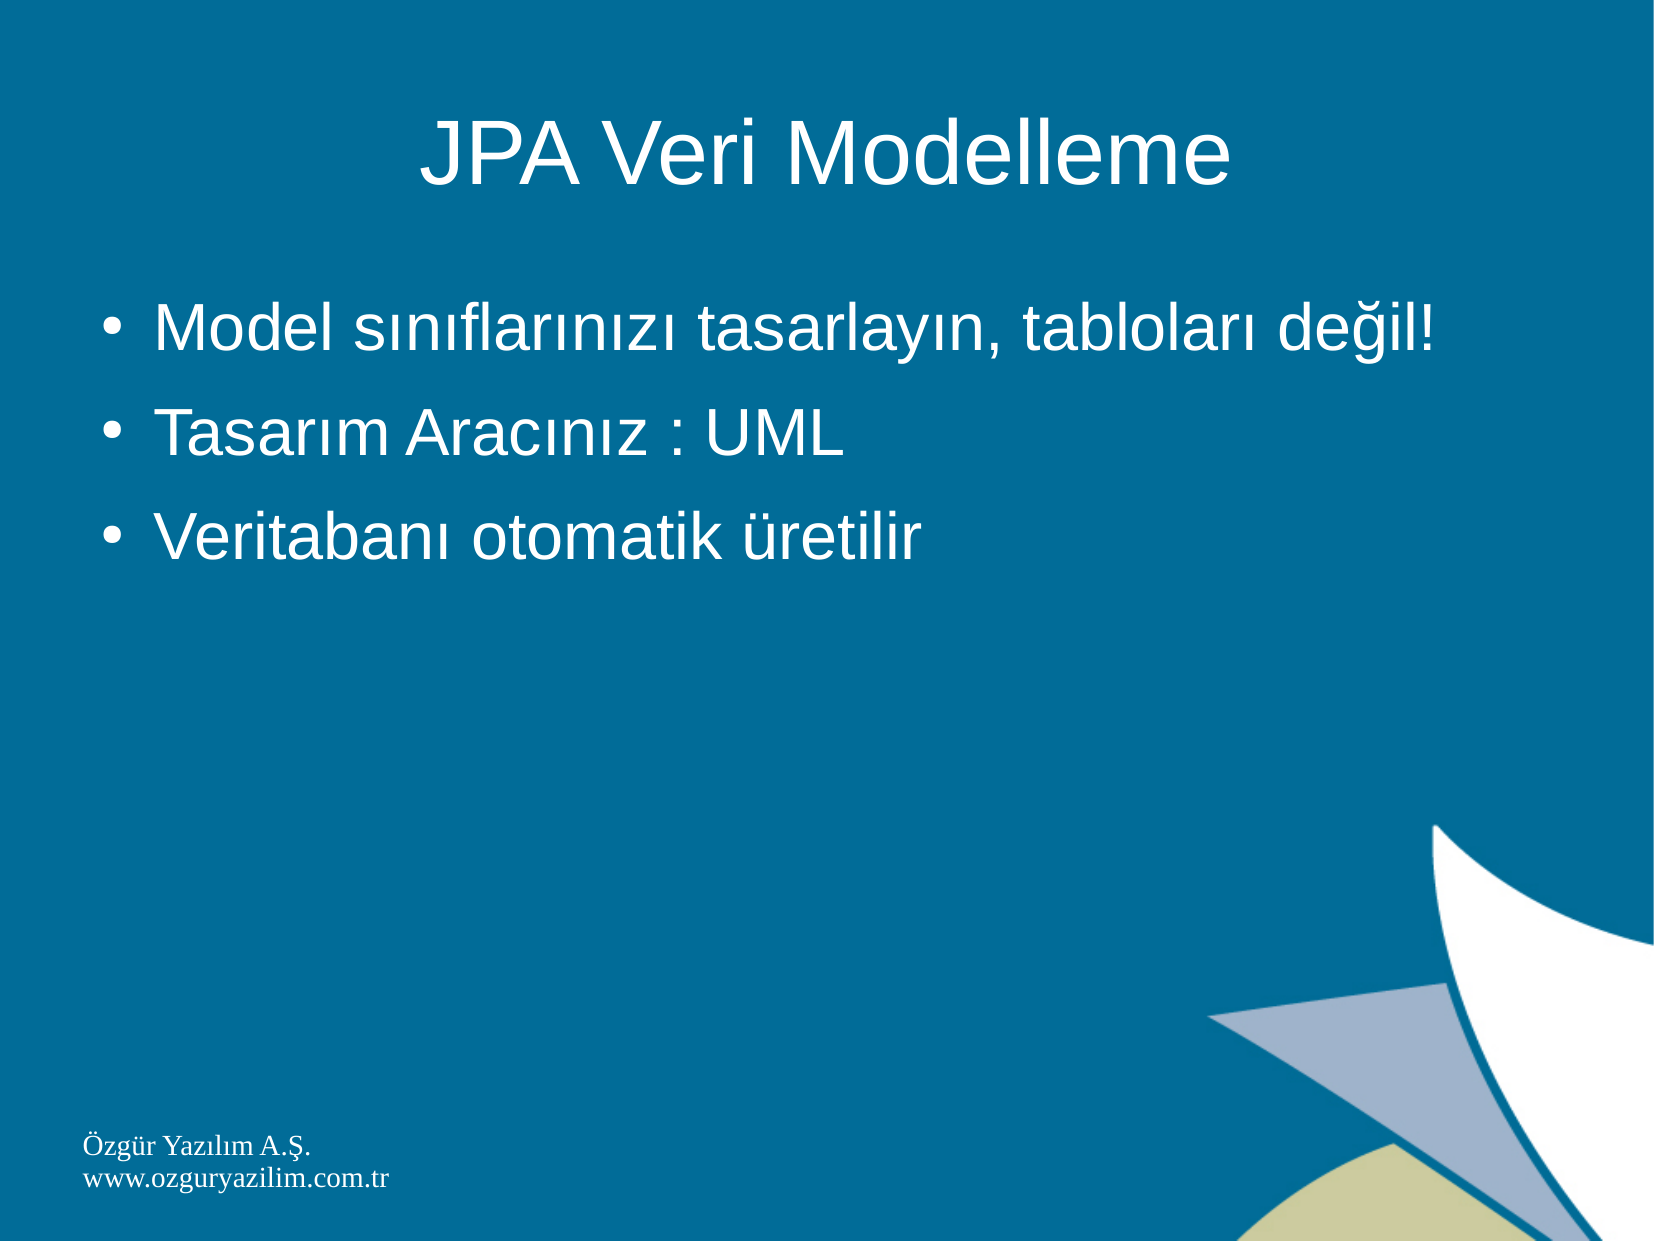

# JPA Veri Modelleme
Model sınıflarınızı tasarlayın, tabloları değil!
Tasarım Aracınız : UML
Veritabanı otomatik üretilir